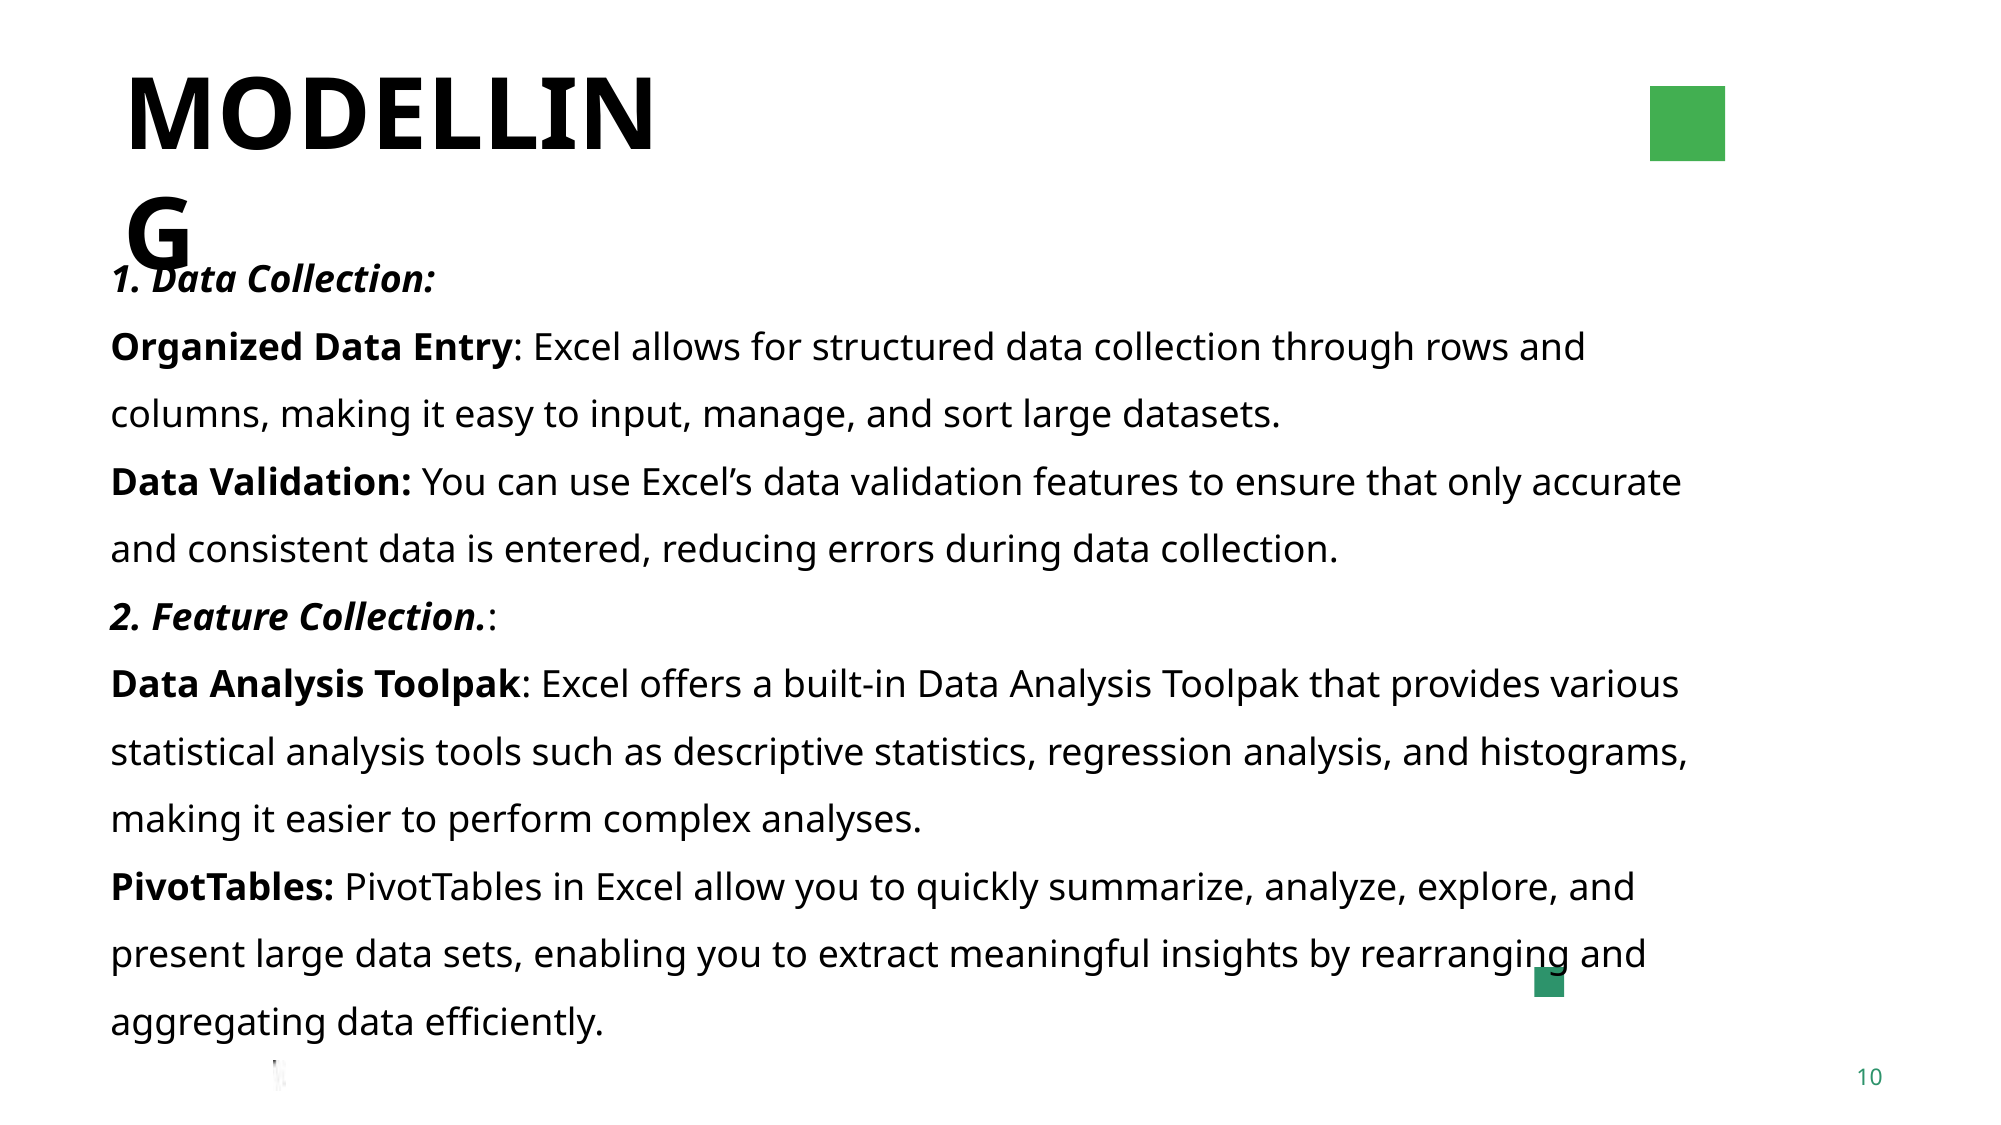

MODELLING
1. Data Collection:
Organized Data Entry: Excel allows for structured data collection through rows and columns, making it easy to input, manage, and sort large datasets.
Data Validation: You can use Excel’s data validation features to ensure that only accurate and consistent data is entered, reducing errors during data collection.
2. Feature Collection.:
Data Analysis Toolpak: Excel offers a built-in Data Analysis Toolpak that provides various statistical analysis tools such as descriptive statistics, regression analysis, and histograms, making it easier to perform complex analyses.
PivotTables: PivotTables in Excel allow you to quickly summarize, analyze, explore, and present large data sets, enabling you to extract meaningful insights by rearranging and aggregating data efficiently.